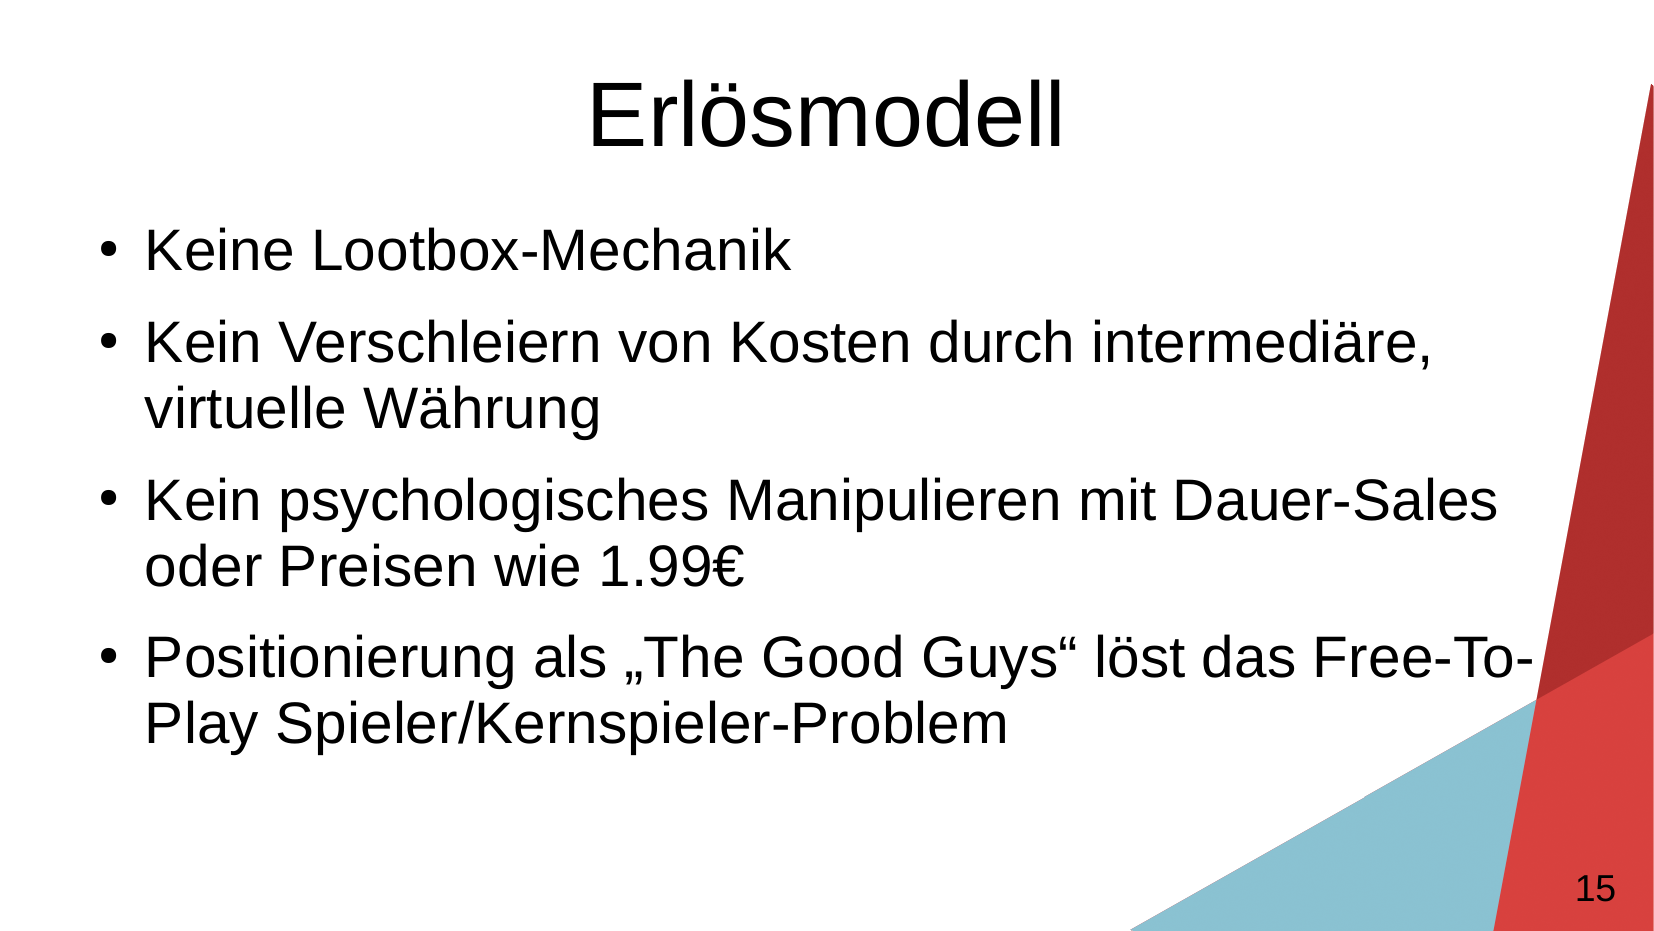

# Erlösmodell
Keine Lootbox-Mechanik
Kein Verschleiern von Kosten durch intermediäre, virtuelle Währung
Kein psychologisches Manipulieren mit Dauer-Sales oder Preisen wie 1.99€
Positionierung als „The Good Guys“ löst das Free-To-Play Spieler/Kernspieler-Problem